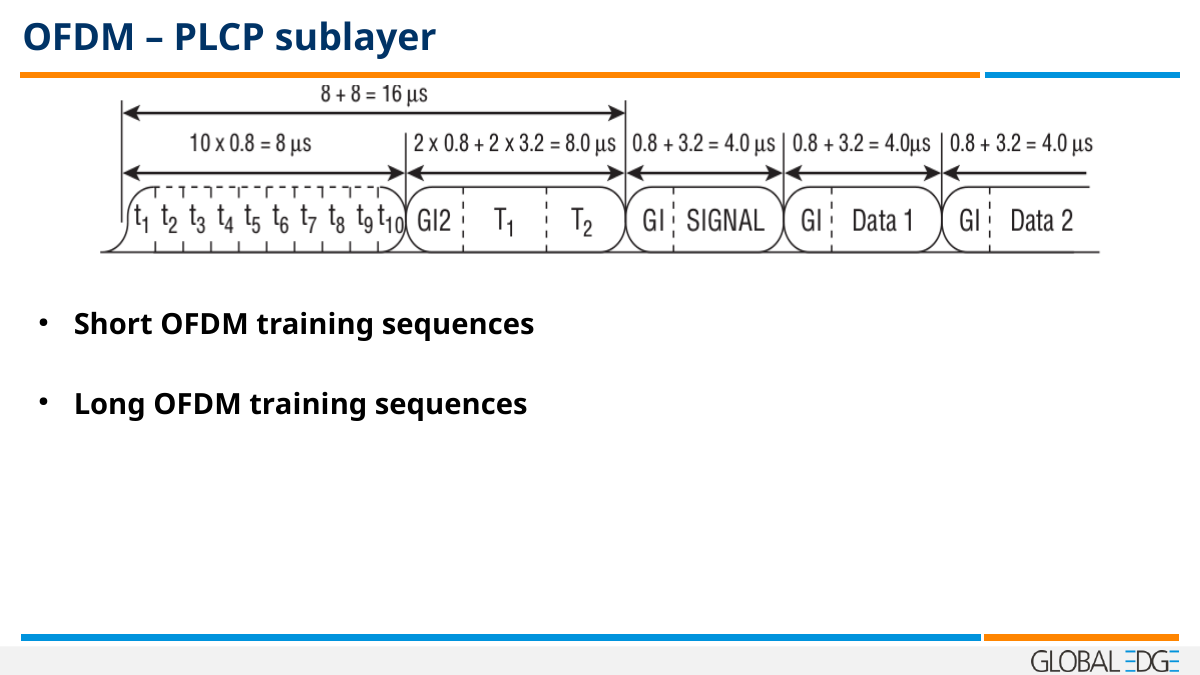

# OFDM – PLCP sublayer
Short OFDM training sequences
Long OFDM training sequences